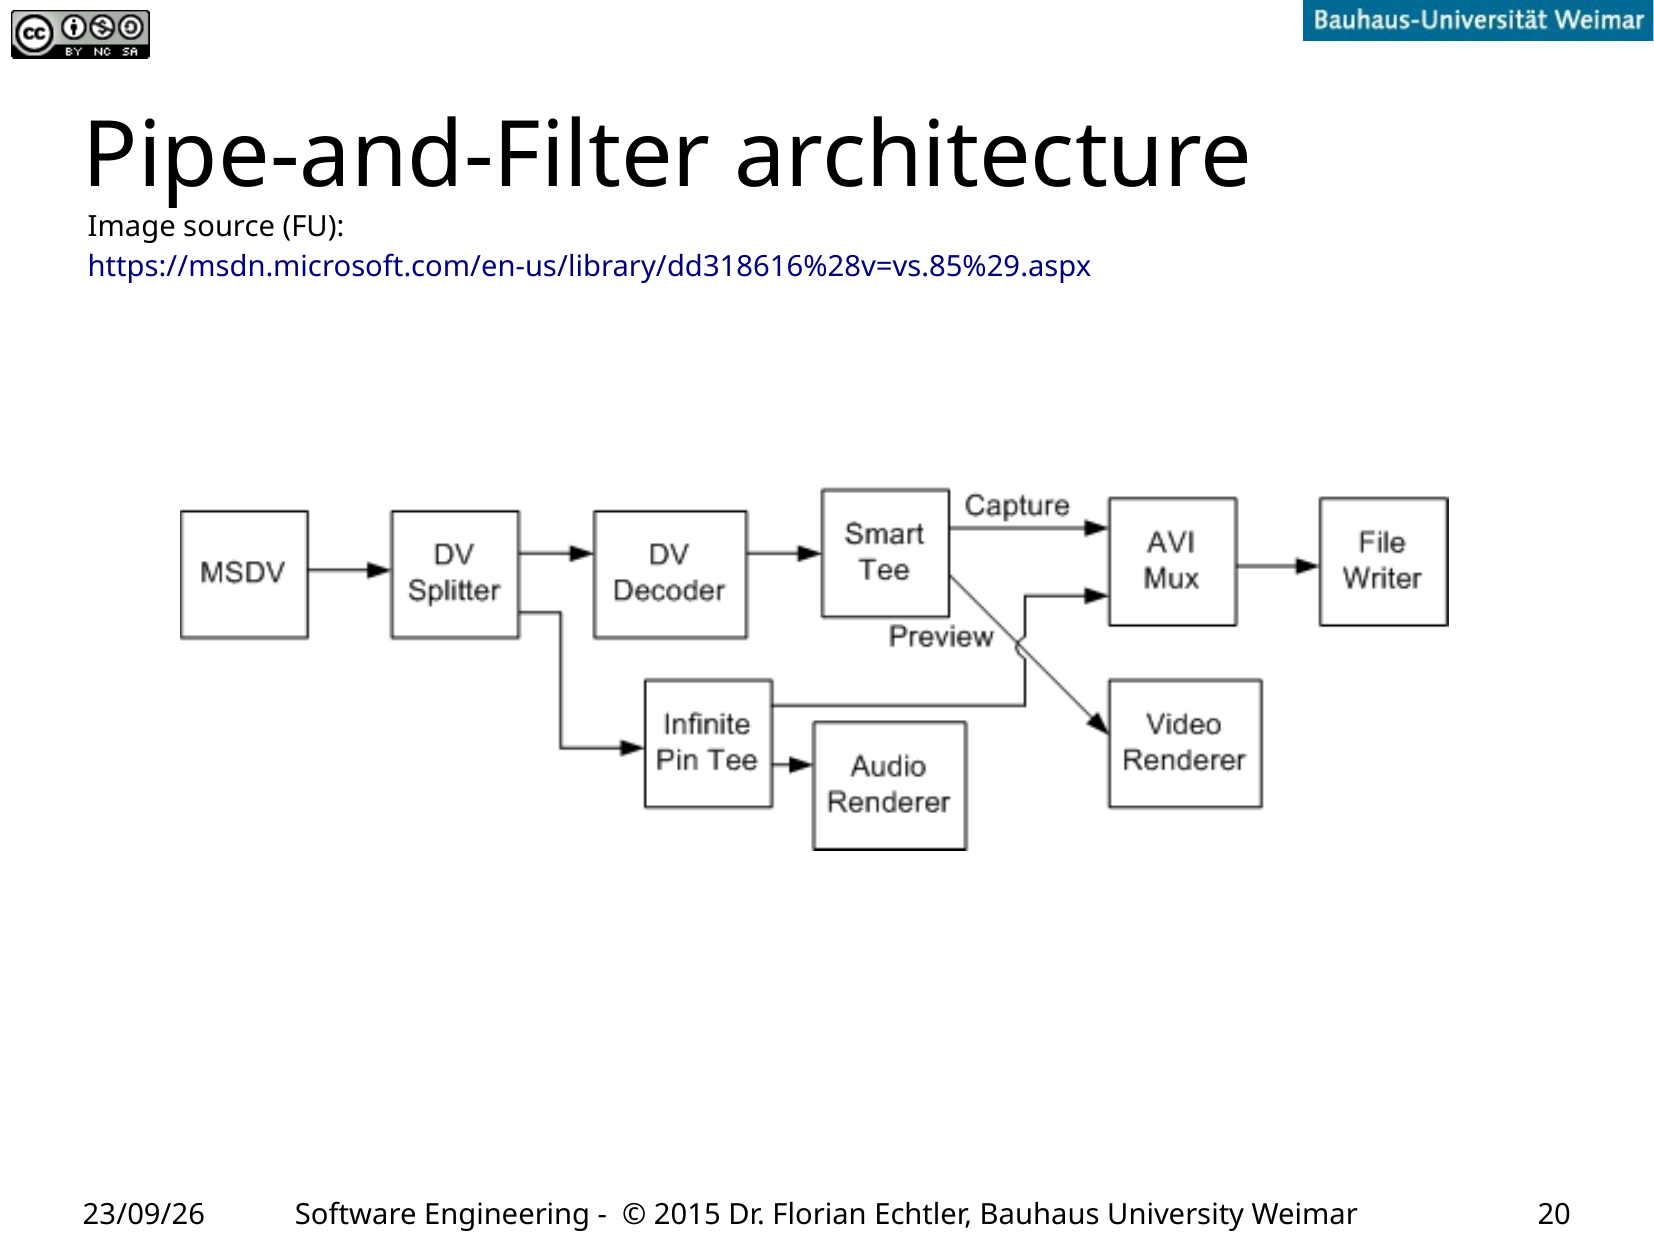

# Pipe-and-Filter architecture
Image source (FU): https://msdn.microsoft.com/en-us/library/dd318616%28v=vs.85%29.aspx
Software Engineering - © 2015 Dr. Florian Echtler, Bauhaus University Weimar
20